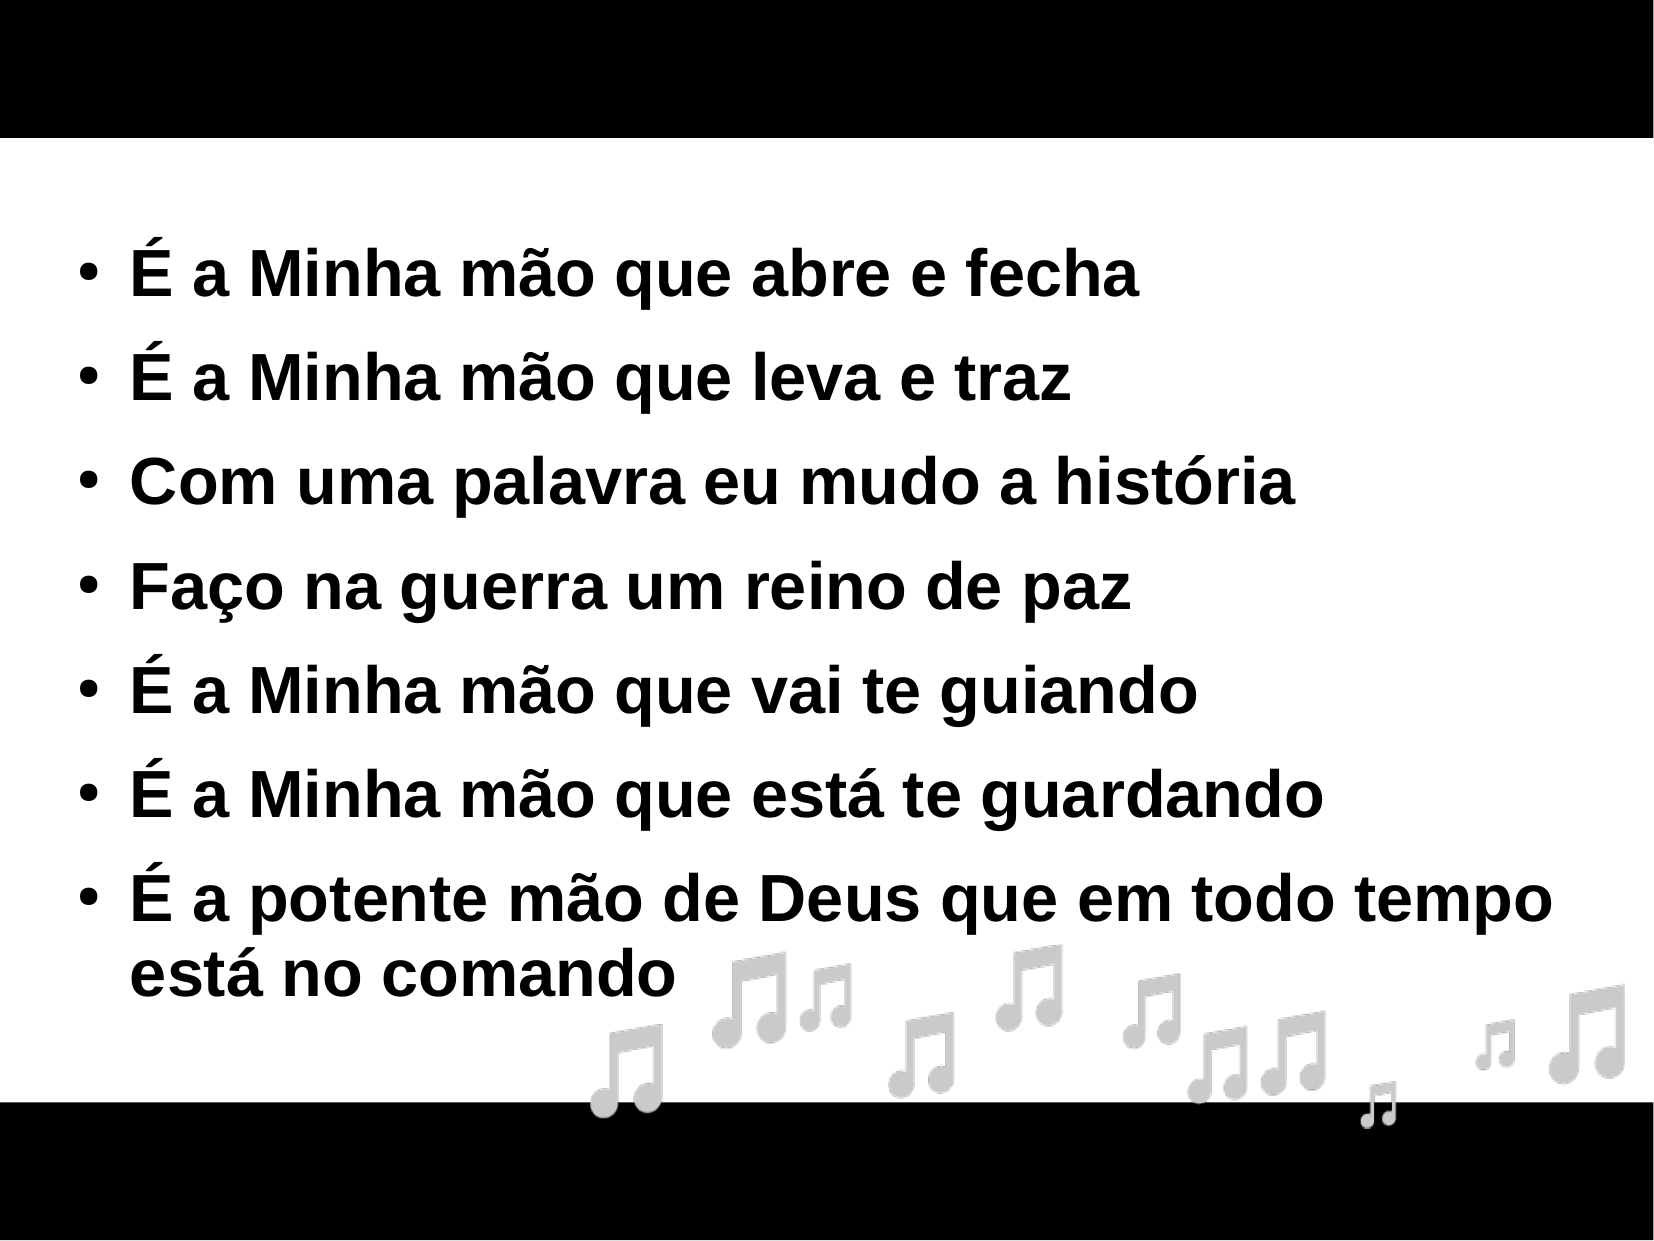

# É a Minha mão que abre e fecha
É a Minha mão que leva e traz
Com uma palavra eu mudo a história
Faço na guerra um reino de paz
É a Minha mão que vai te guiando
É a Minha mão que está te guardando
É a potente mão de Deus que em todo tempo está no comando